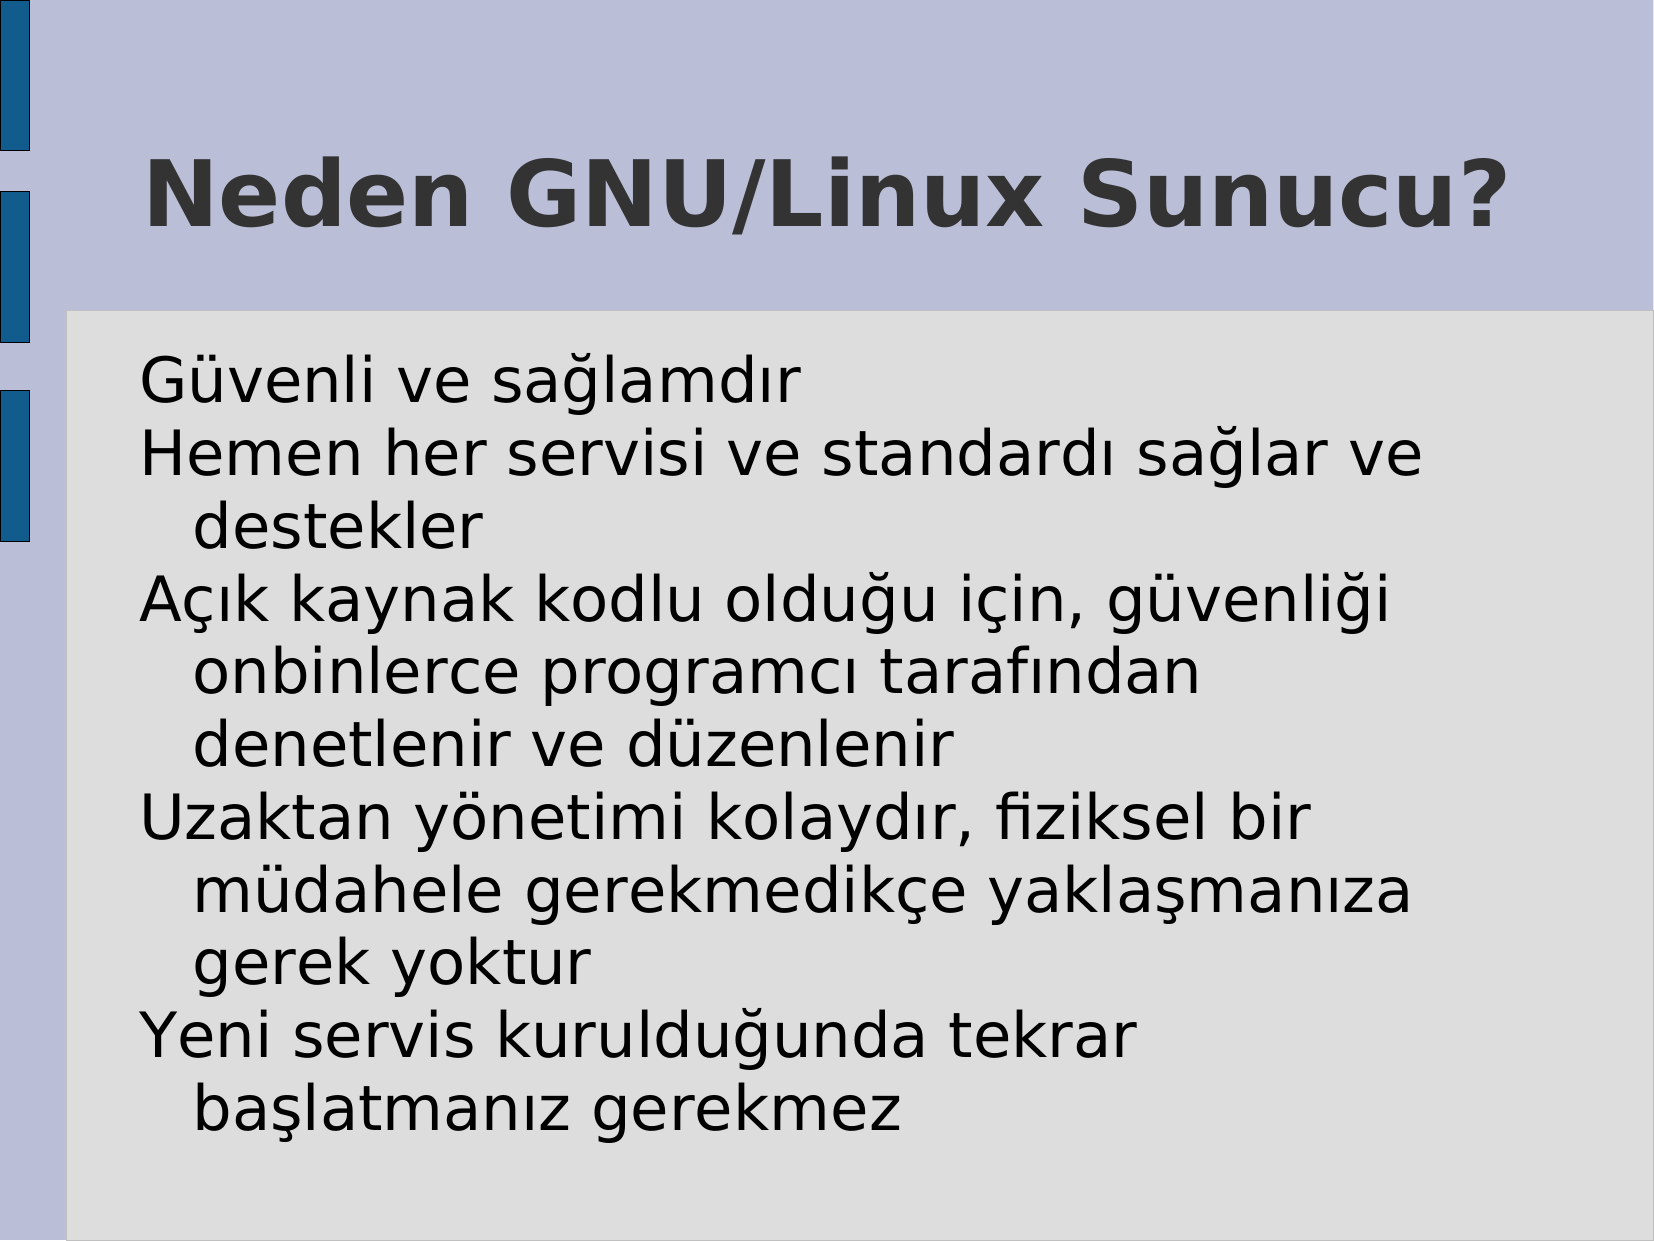

# Neden GNU/Linux Sunucu?
Güvenli ve sağlamdır
Hemen her servisi ve standardı sağlar ve destekler
Açık kaynak kodlu olduğu için, güvenliği onbinlerce programcı tarafından denetlenir ve düzenlenir
Uzaktan yönetimi kolaydır, fiziksel bir müdahele gerekmedikçe yaklaşmanıza gerek yoktur
Yeni servis kurulduğunda tekrar başlatmanız gerekmez